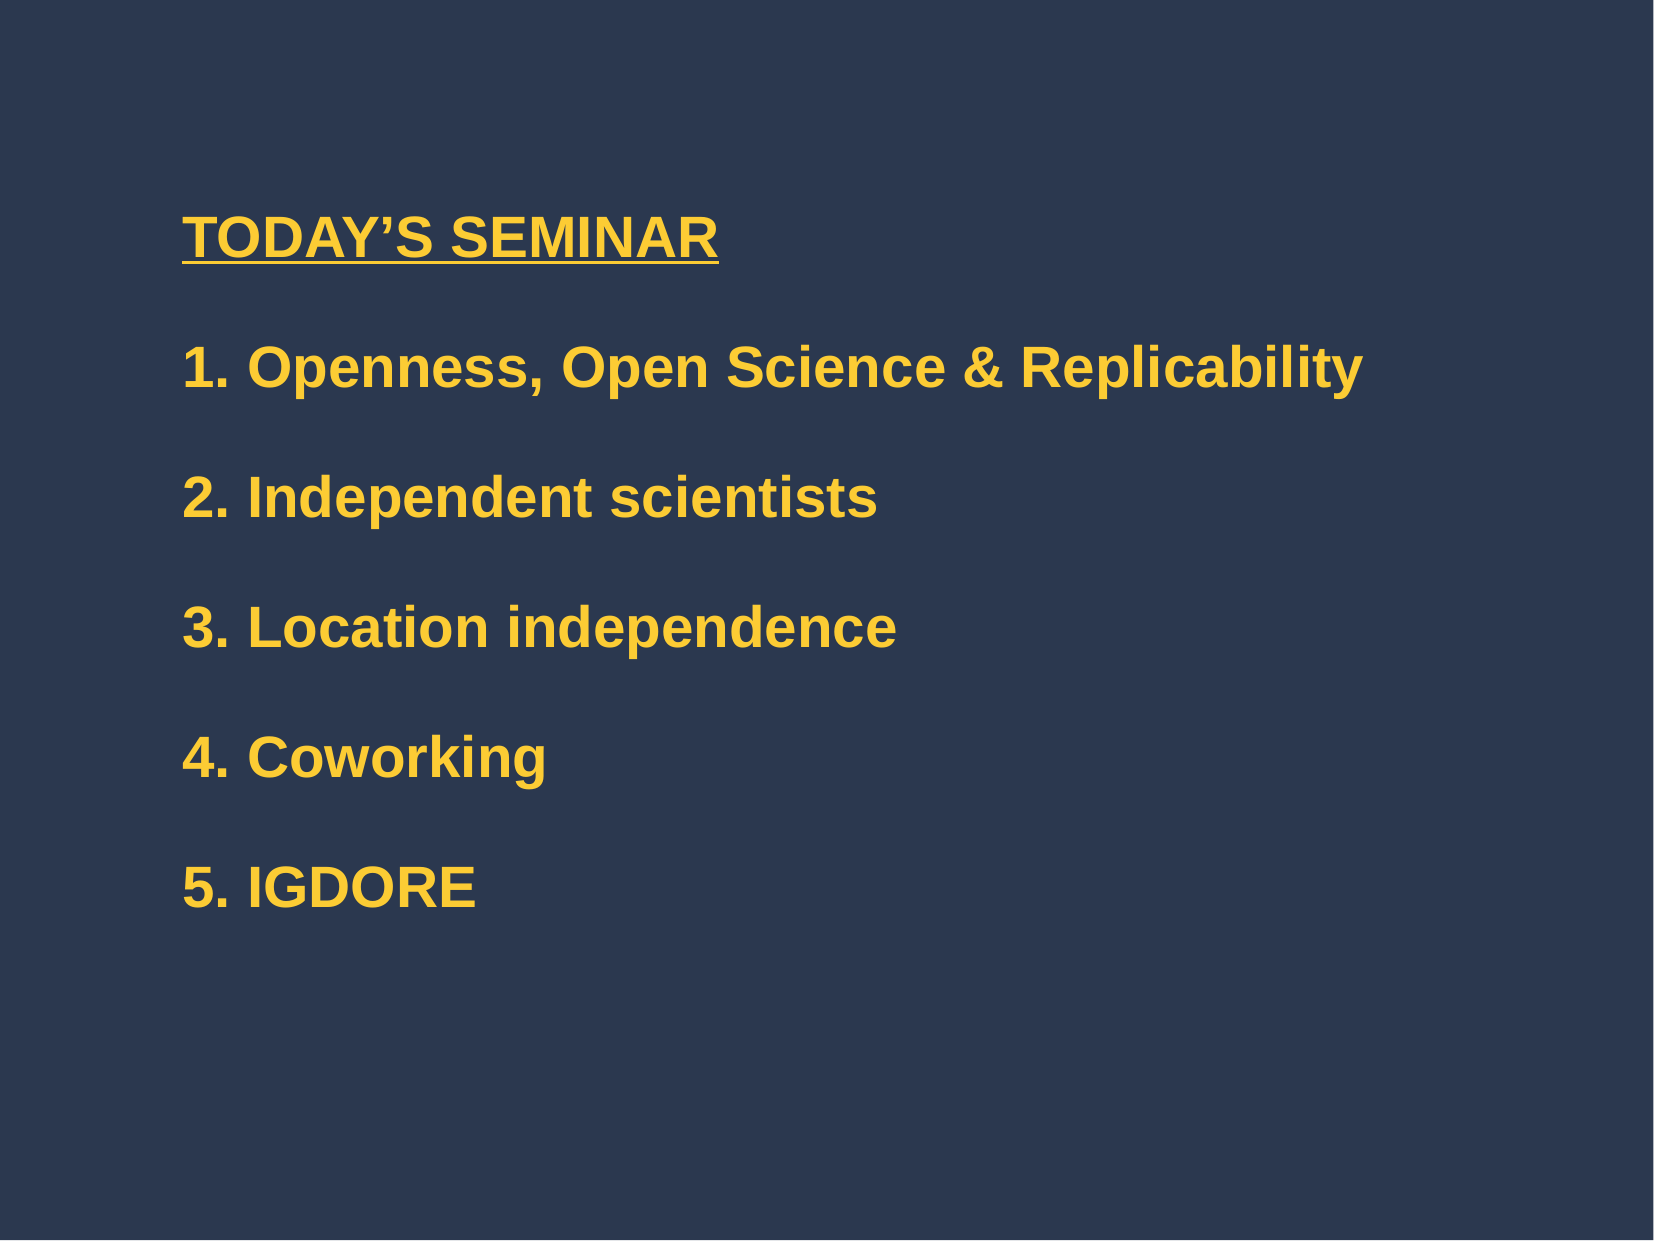

TODAY’S SEMINAR
1. Openness, Open Science & Replicability
2. Independent scientists
3. Location independence
4. Coworking
5. IGDORE